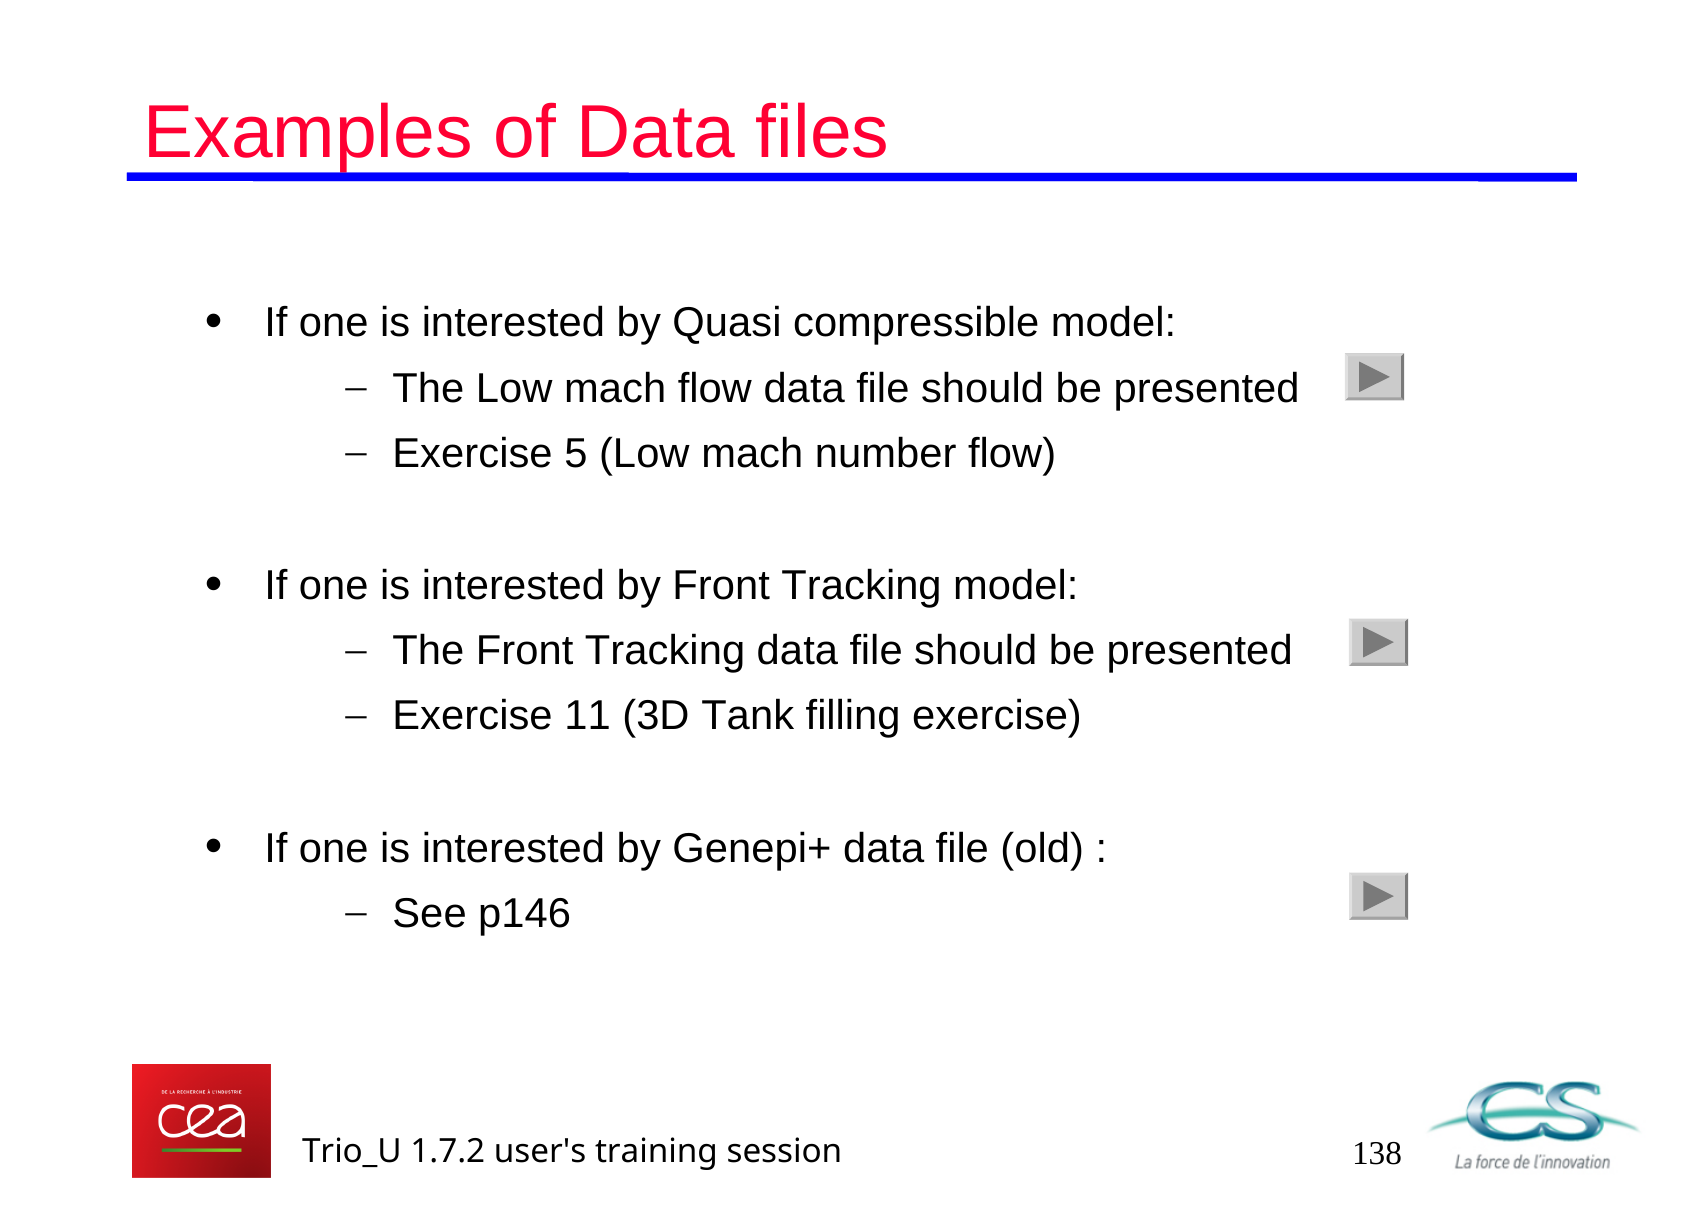

# Examples of Data files
If one is interested by Quasi compressible model:
The Low mach flow data file should be presented
Exercise 5 (Low mach number flow)
If one is interested by Front Tracking model:
The Front Tracking data file should be presented
Exercise 11 (3D Tank filling exercise)
If one is interested by Genepi+ data file (old) :
See p146
Trio_U 1.7.2 user's training session
138